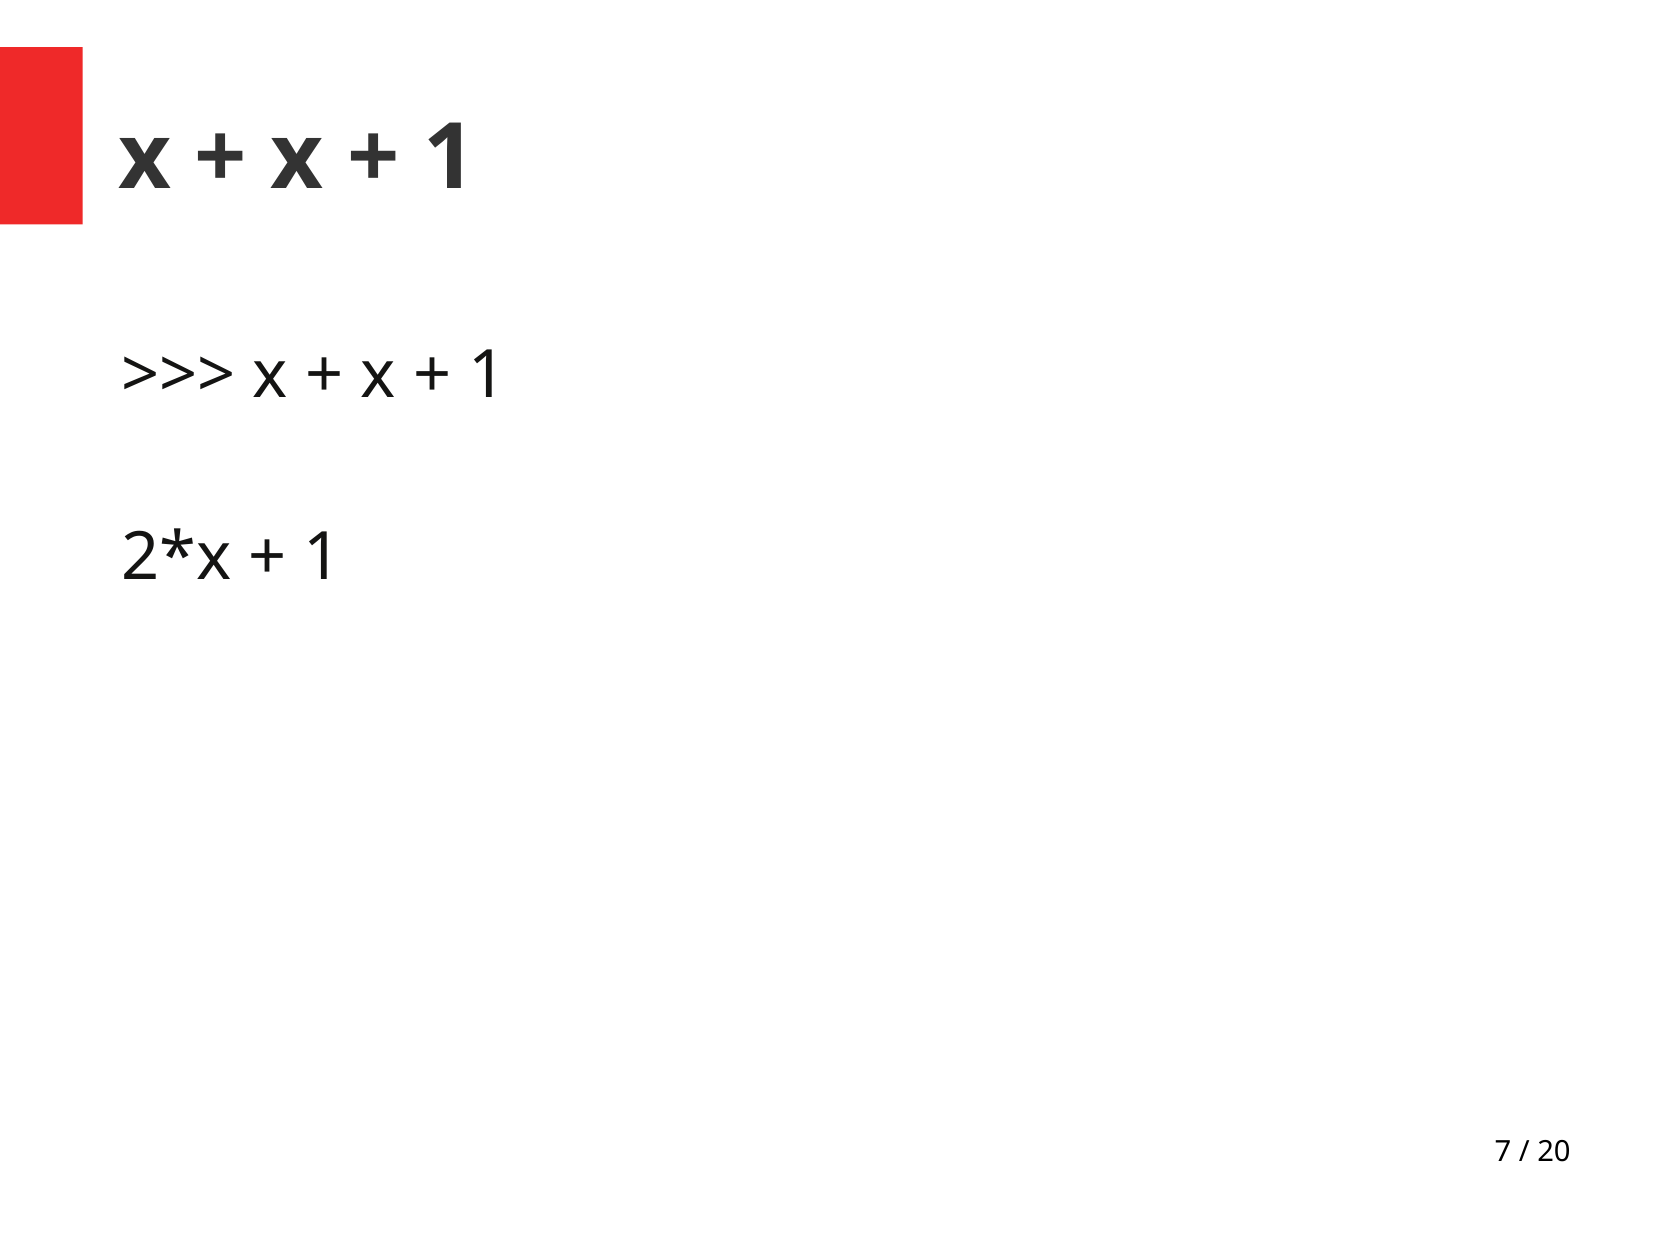

# x + x + 1
>>> x + x + 1
2*x + 1
7